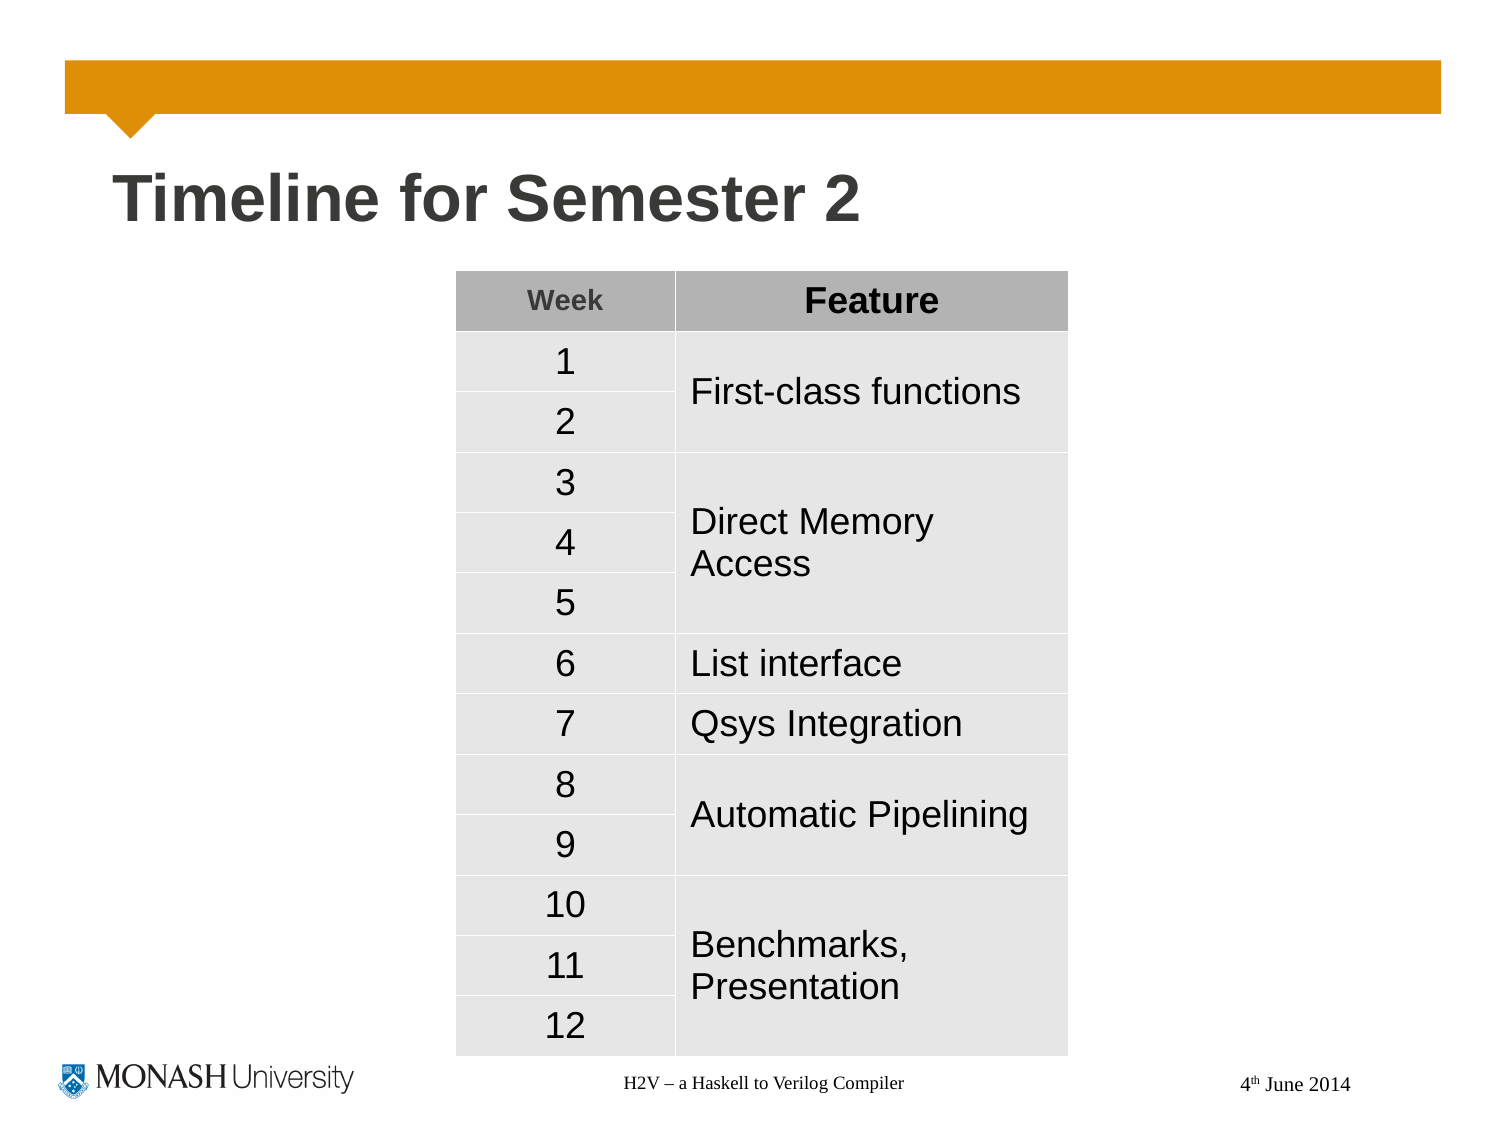

# Timeline for Semester 2
| Week | Feature |
| --- | --- |
| 1 | First-class functions |
| 2 | |
| 3 | Direct Memory Access |
| 4 | |
| 5 | |
| 6 | List interface |
| 7 | Qsys Integration |
| 8 | Automatic Pipelining |
| 9 | |
| 10 | Benchmarks, Presentation |
| 11 | |
| 12 | |